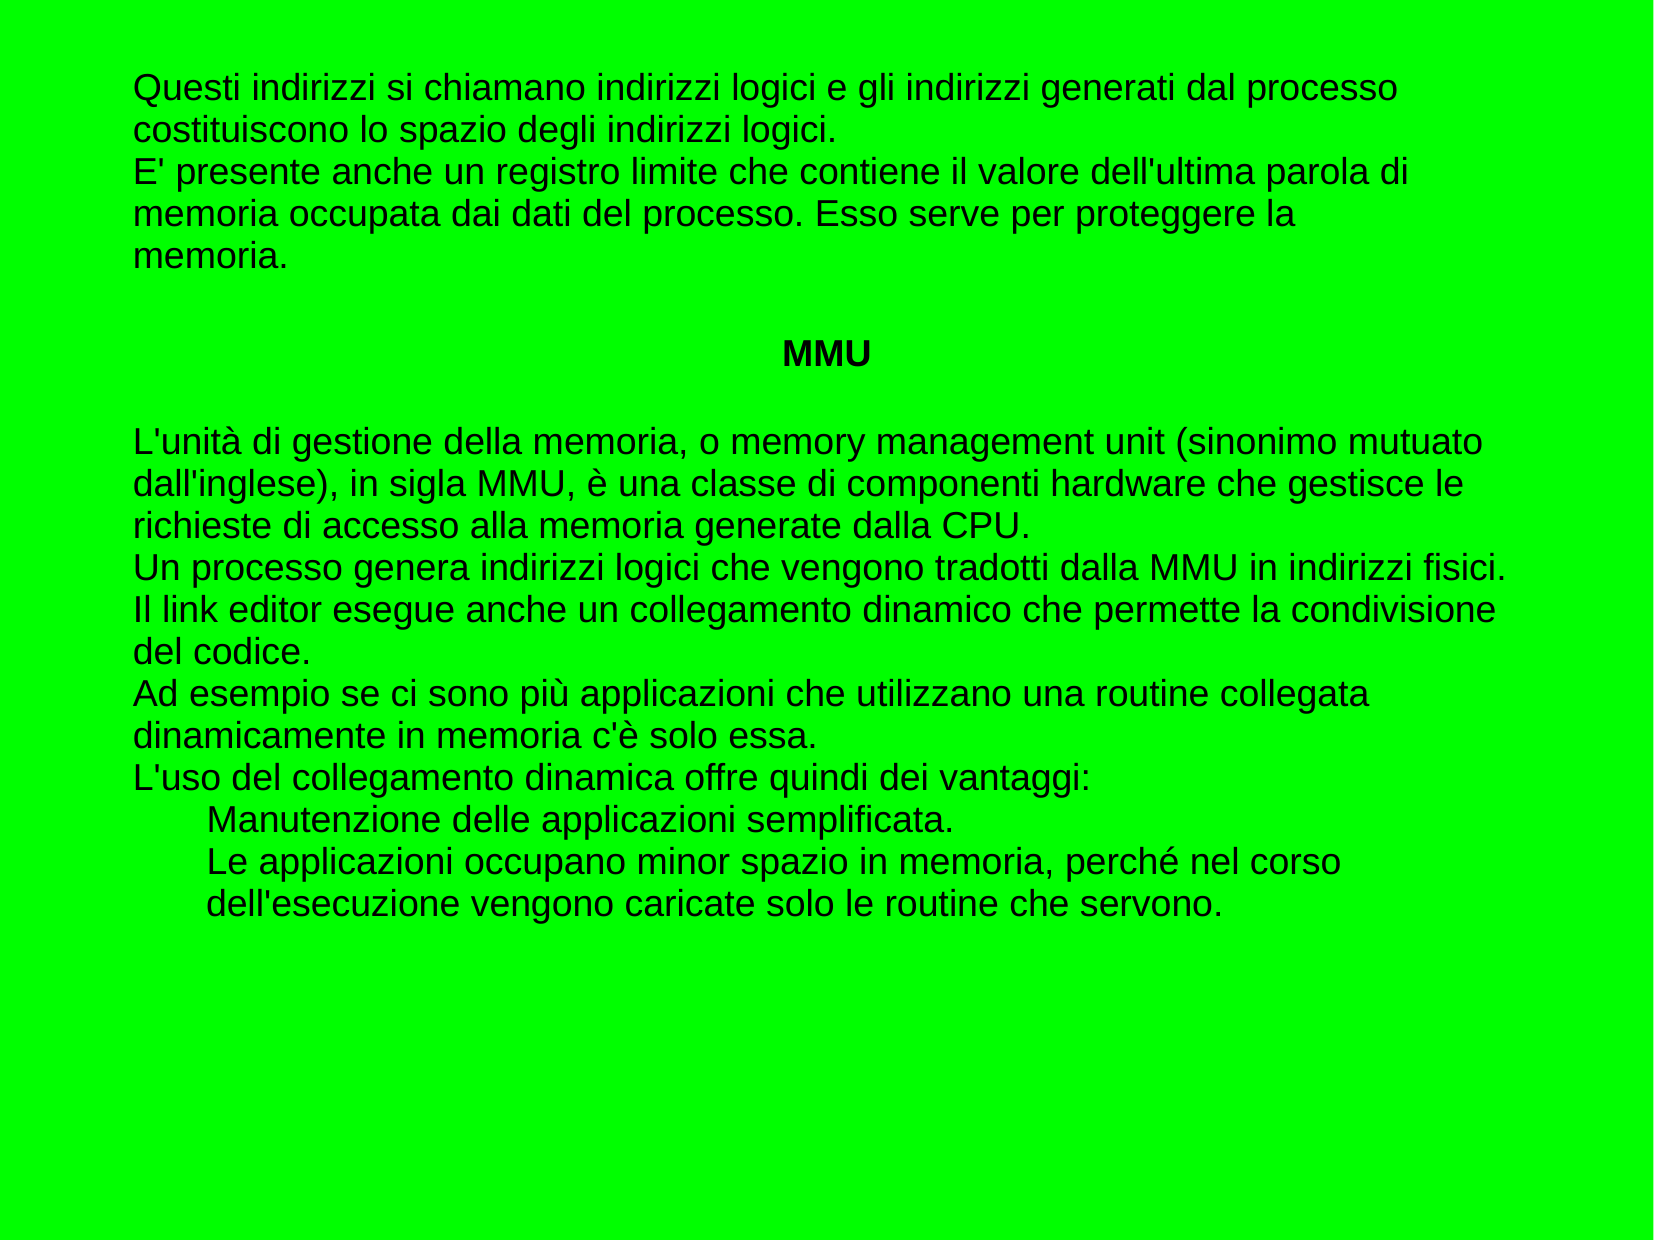

Questi indirizzi si chiamano indirizzi logici e gli indirizzi generati dal processo costituiscono lo spazio degli indirizzi logici.
E' presente anche un registro limite che contiene il valore dell'ultima parola di memoria occupata dai dati del processo. Esso serve per proteggere la memoria.
MMU
L'unità di gestione della memoria, o memory management unit (sinonimo mutuato dall'inglese), in sigla MMU, è una classe di componenti hardware che gestisce le richieste di accesso alla memoria generate dalla CPU.
Un processo genera indirizzi logici che vengono tradotti dalla MMU in indirizzi fisici.
Il link editor esegue anche un collegamento dinamico che permette la condivisione del codice.
Ad esempio se ci sono più applicazioni che utilizzano una routine collegata dinamicamente in memoria c'è solo essa.
L'uso del collegamento dinamica offre quindi dei vantaggi:
	Manutenzione delle applicazioni semplificata.
	Le applicazioni occupano minor spazio in memoria, perché nel corso dell'esecuzione vengono caricate solo le routine che servono.